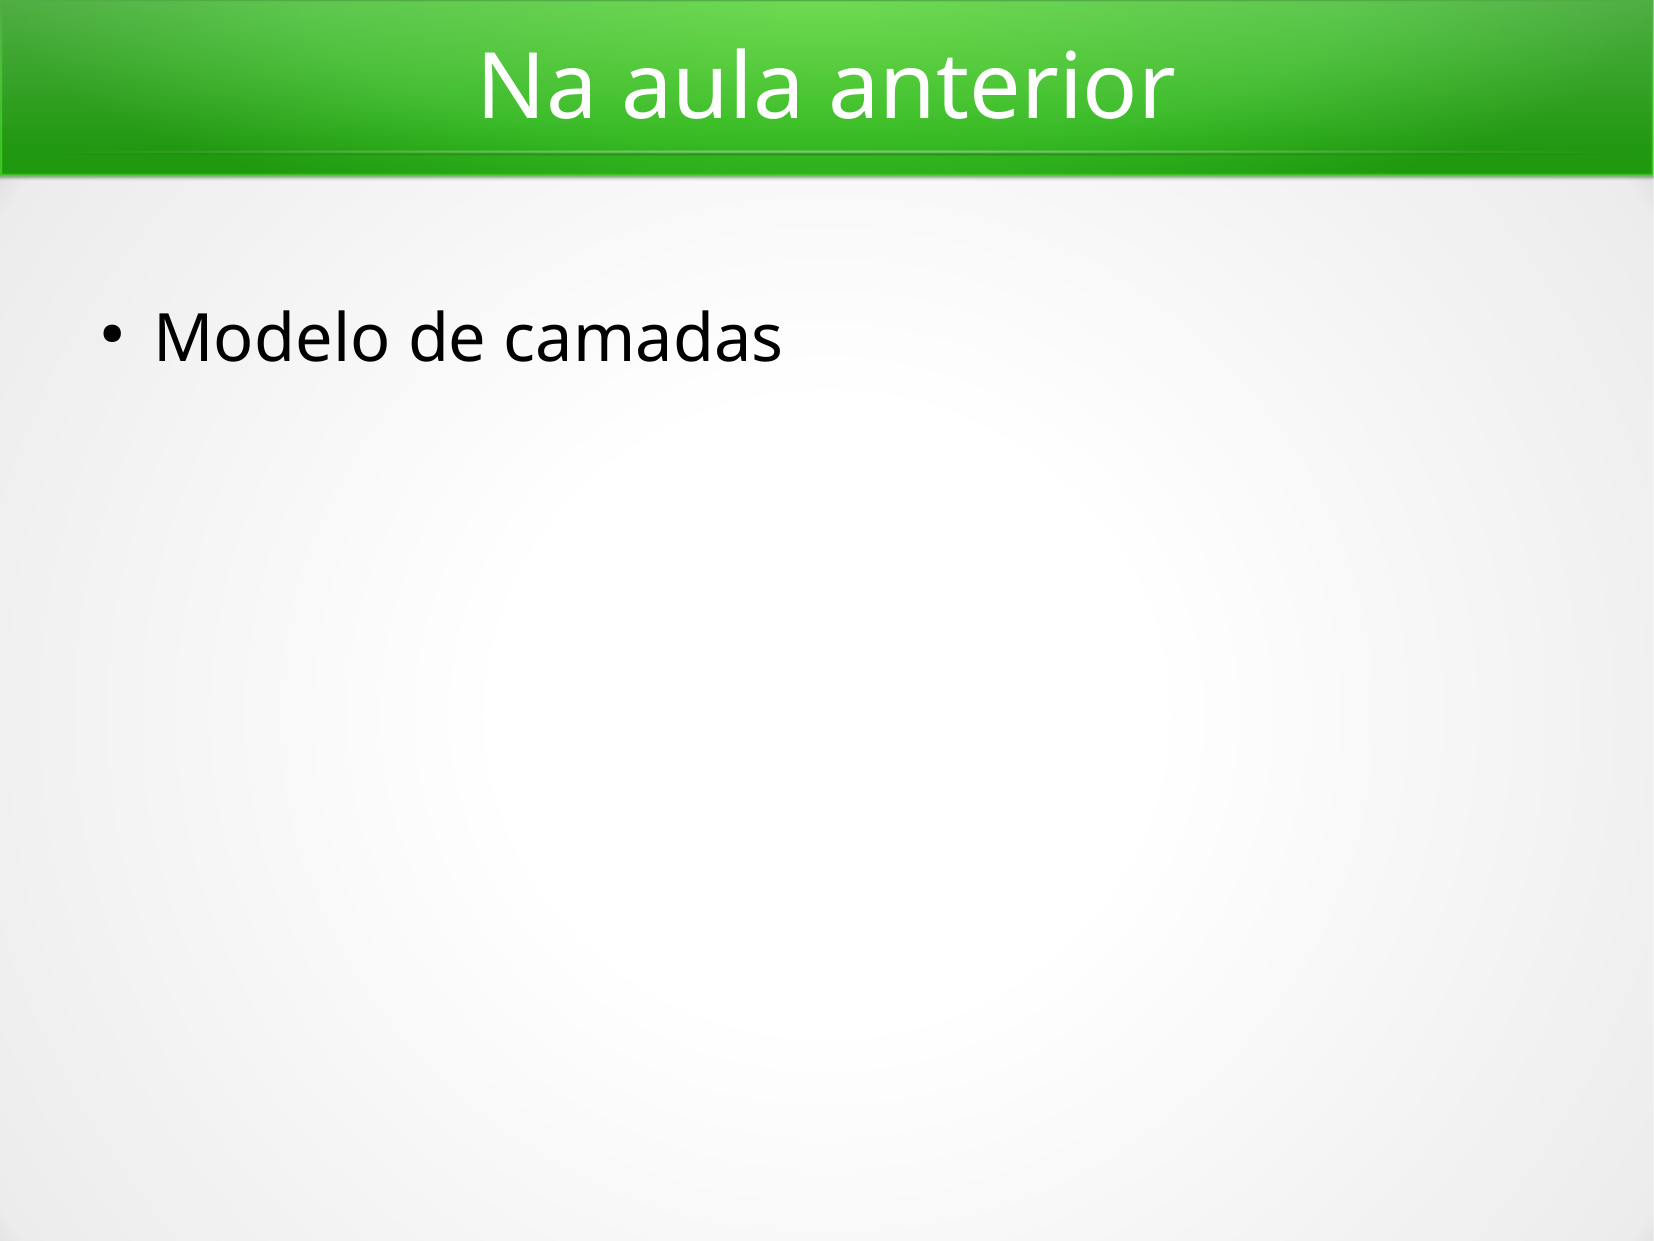

# Na aula anterior
Modelo de camadas